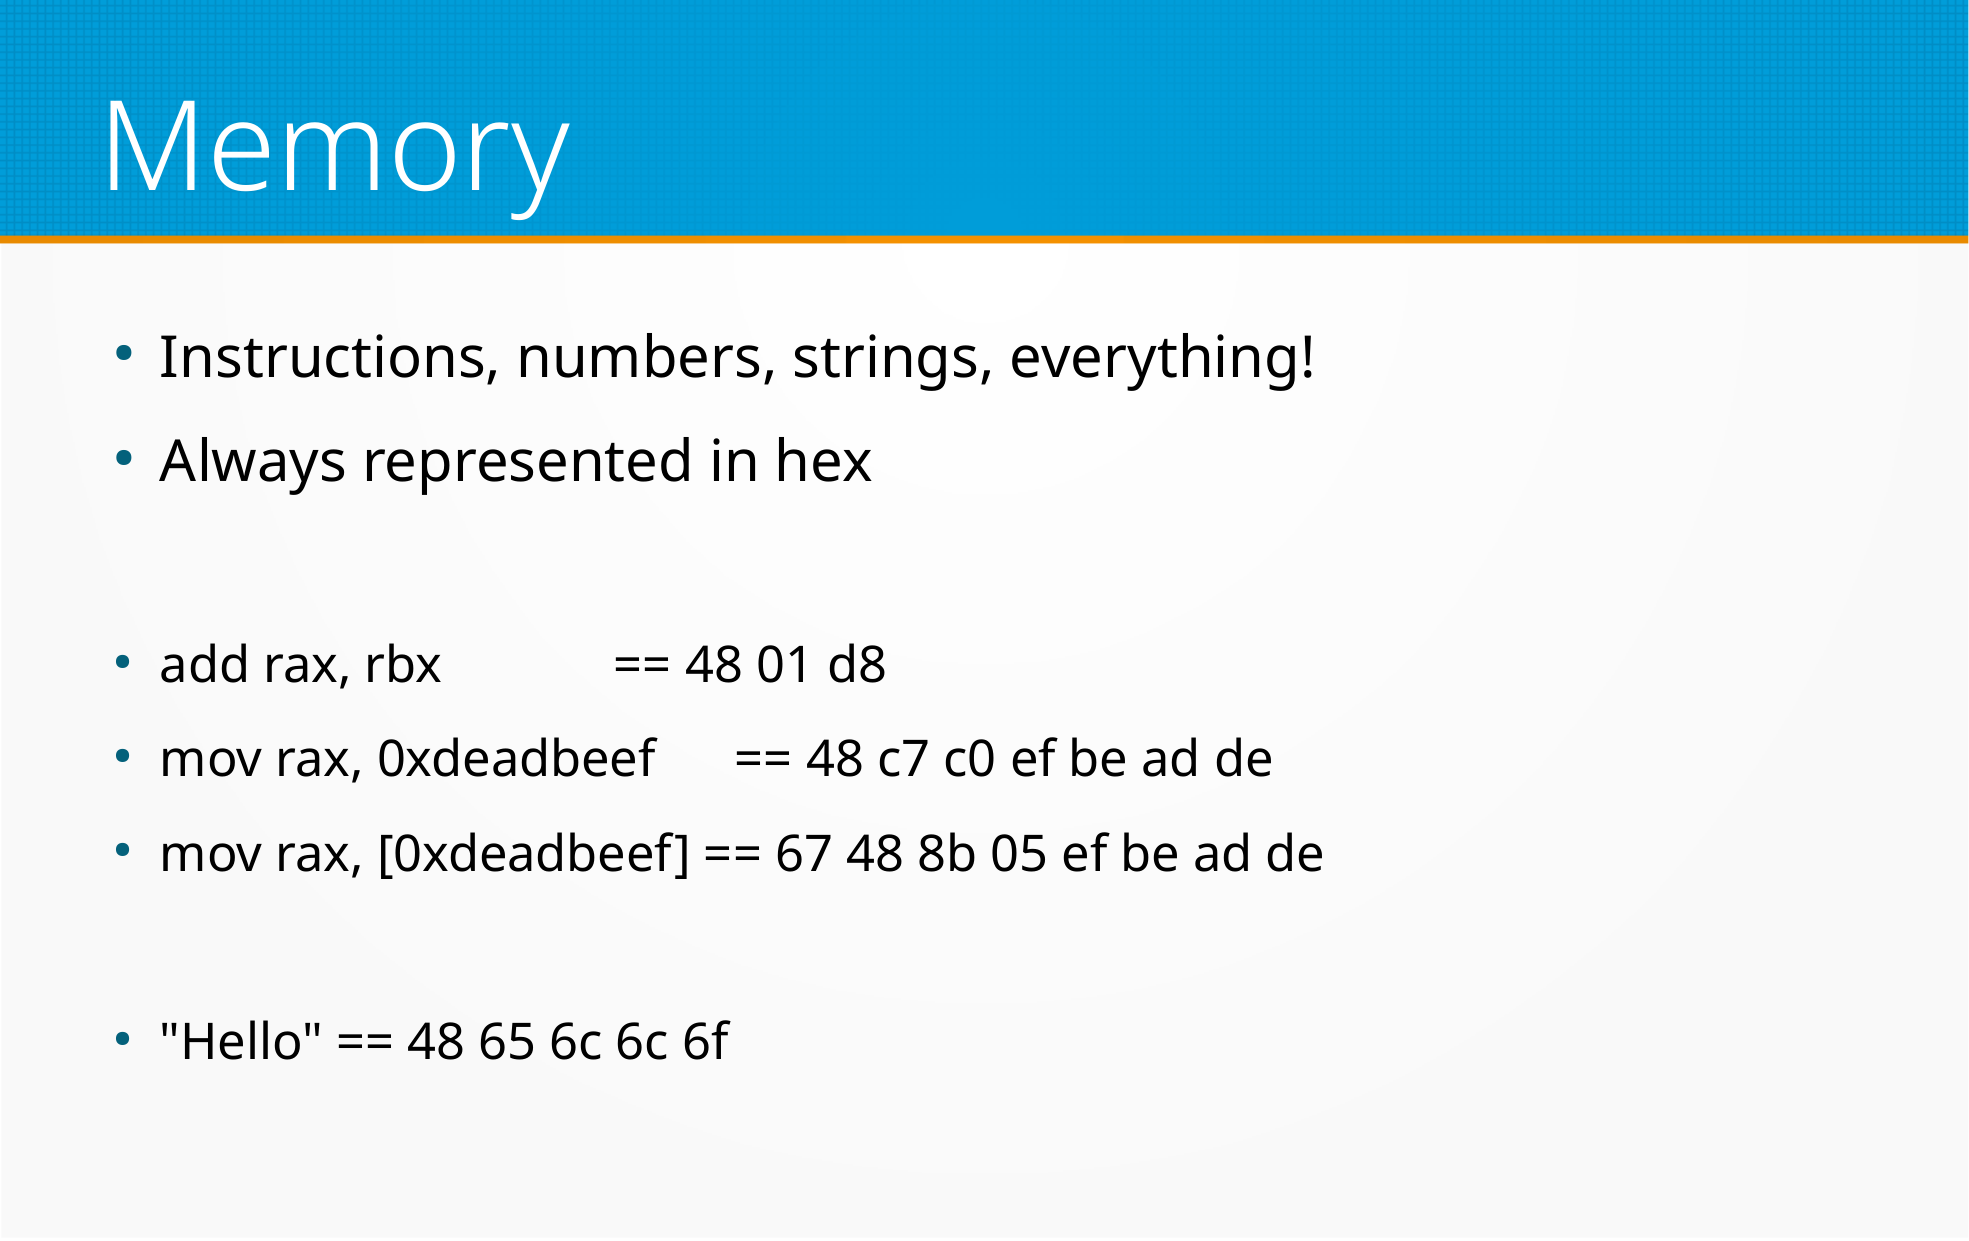

# Memory
Instructions, numbers, strings, everything!
Always represented in hex
add rax, rbx == 48 01 d8
mov rax, 0xdeadbeef == 48 c7 c0 ef be ad de
mov rax, [0xdeadbeef] == 67 48 8b 05 ef be ad de
"Hello" == 48 65 6c 6c 6f